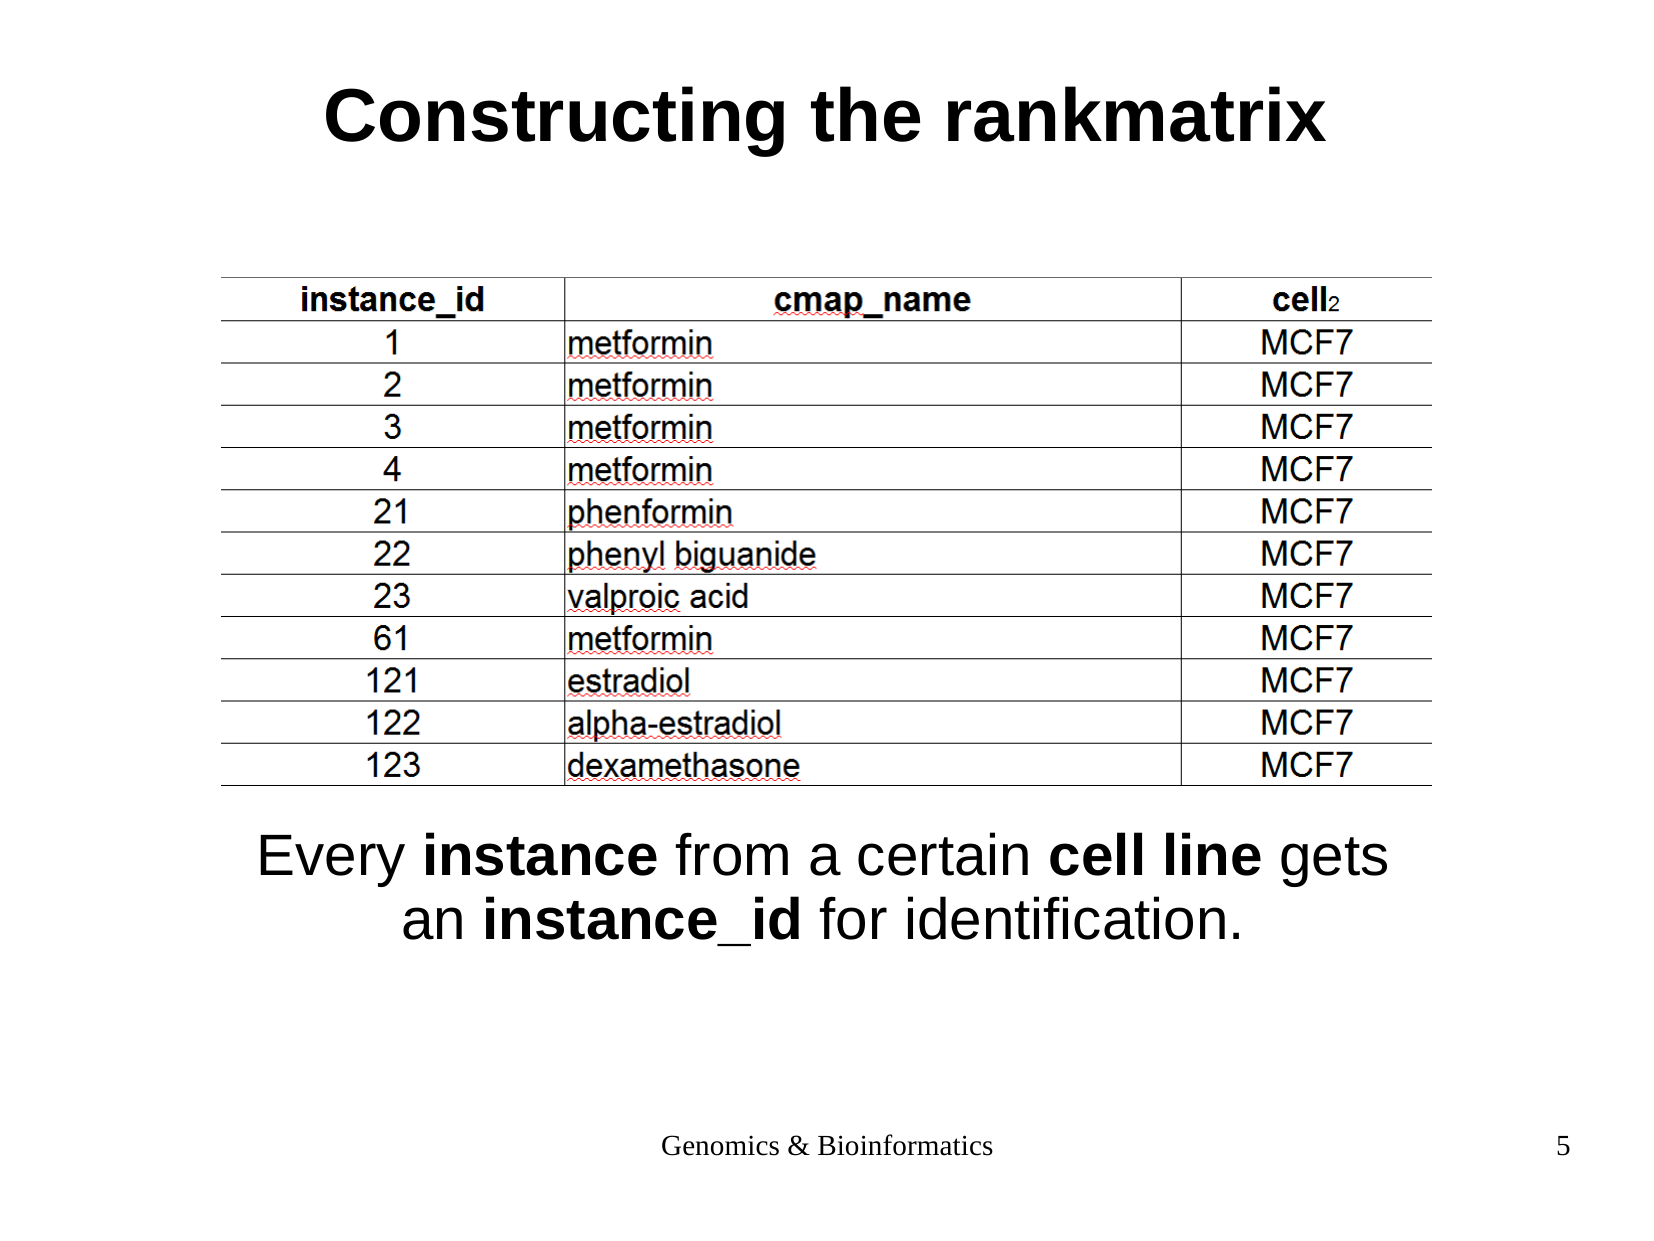

Constructing the rankmatrix
Every instance from a certain cell line gets an instance_id for identification.
Genomics & Bioinformatics
5